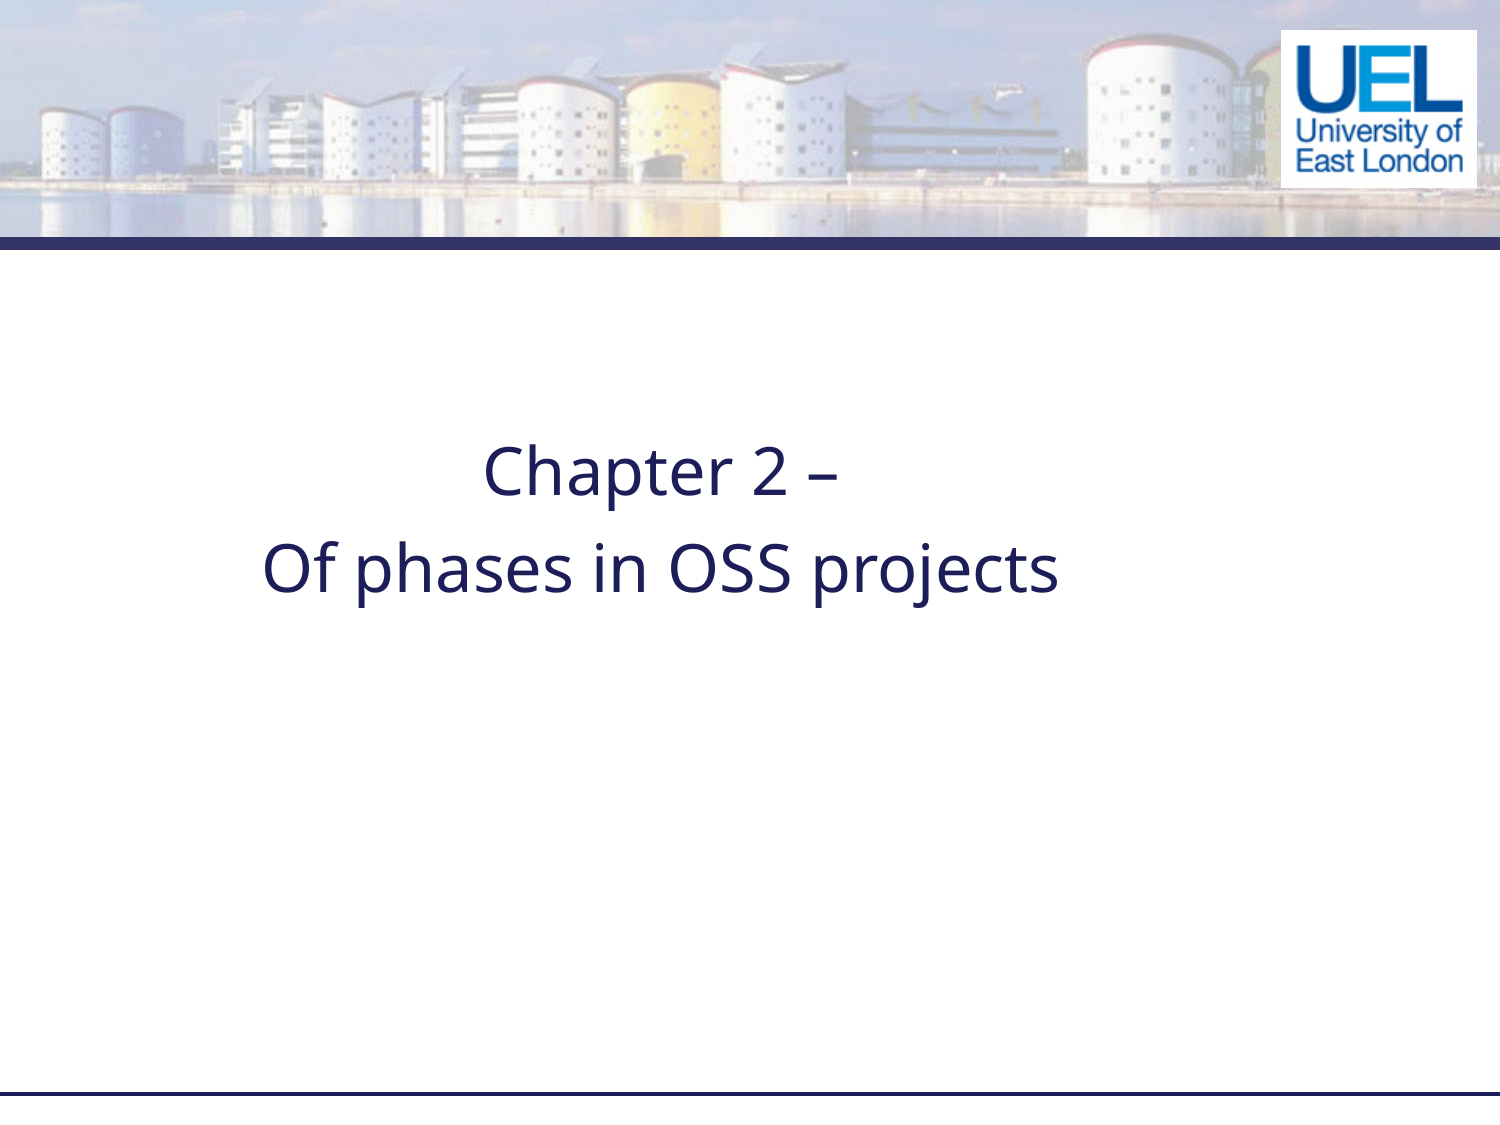

# Chapter 2 –
Of phases in OSS projects